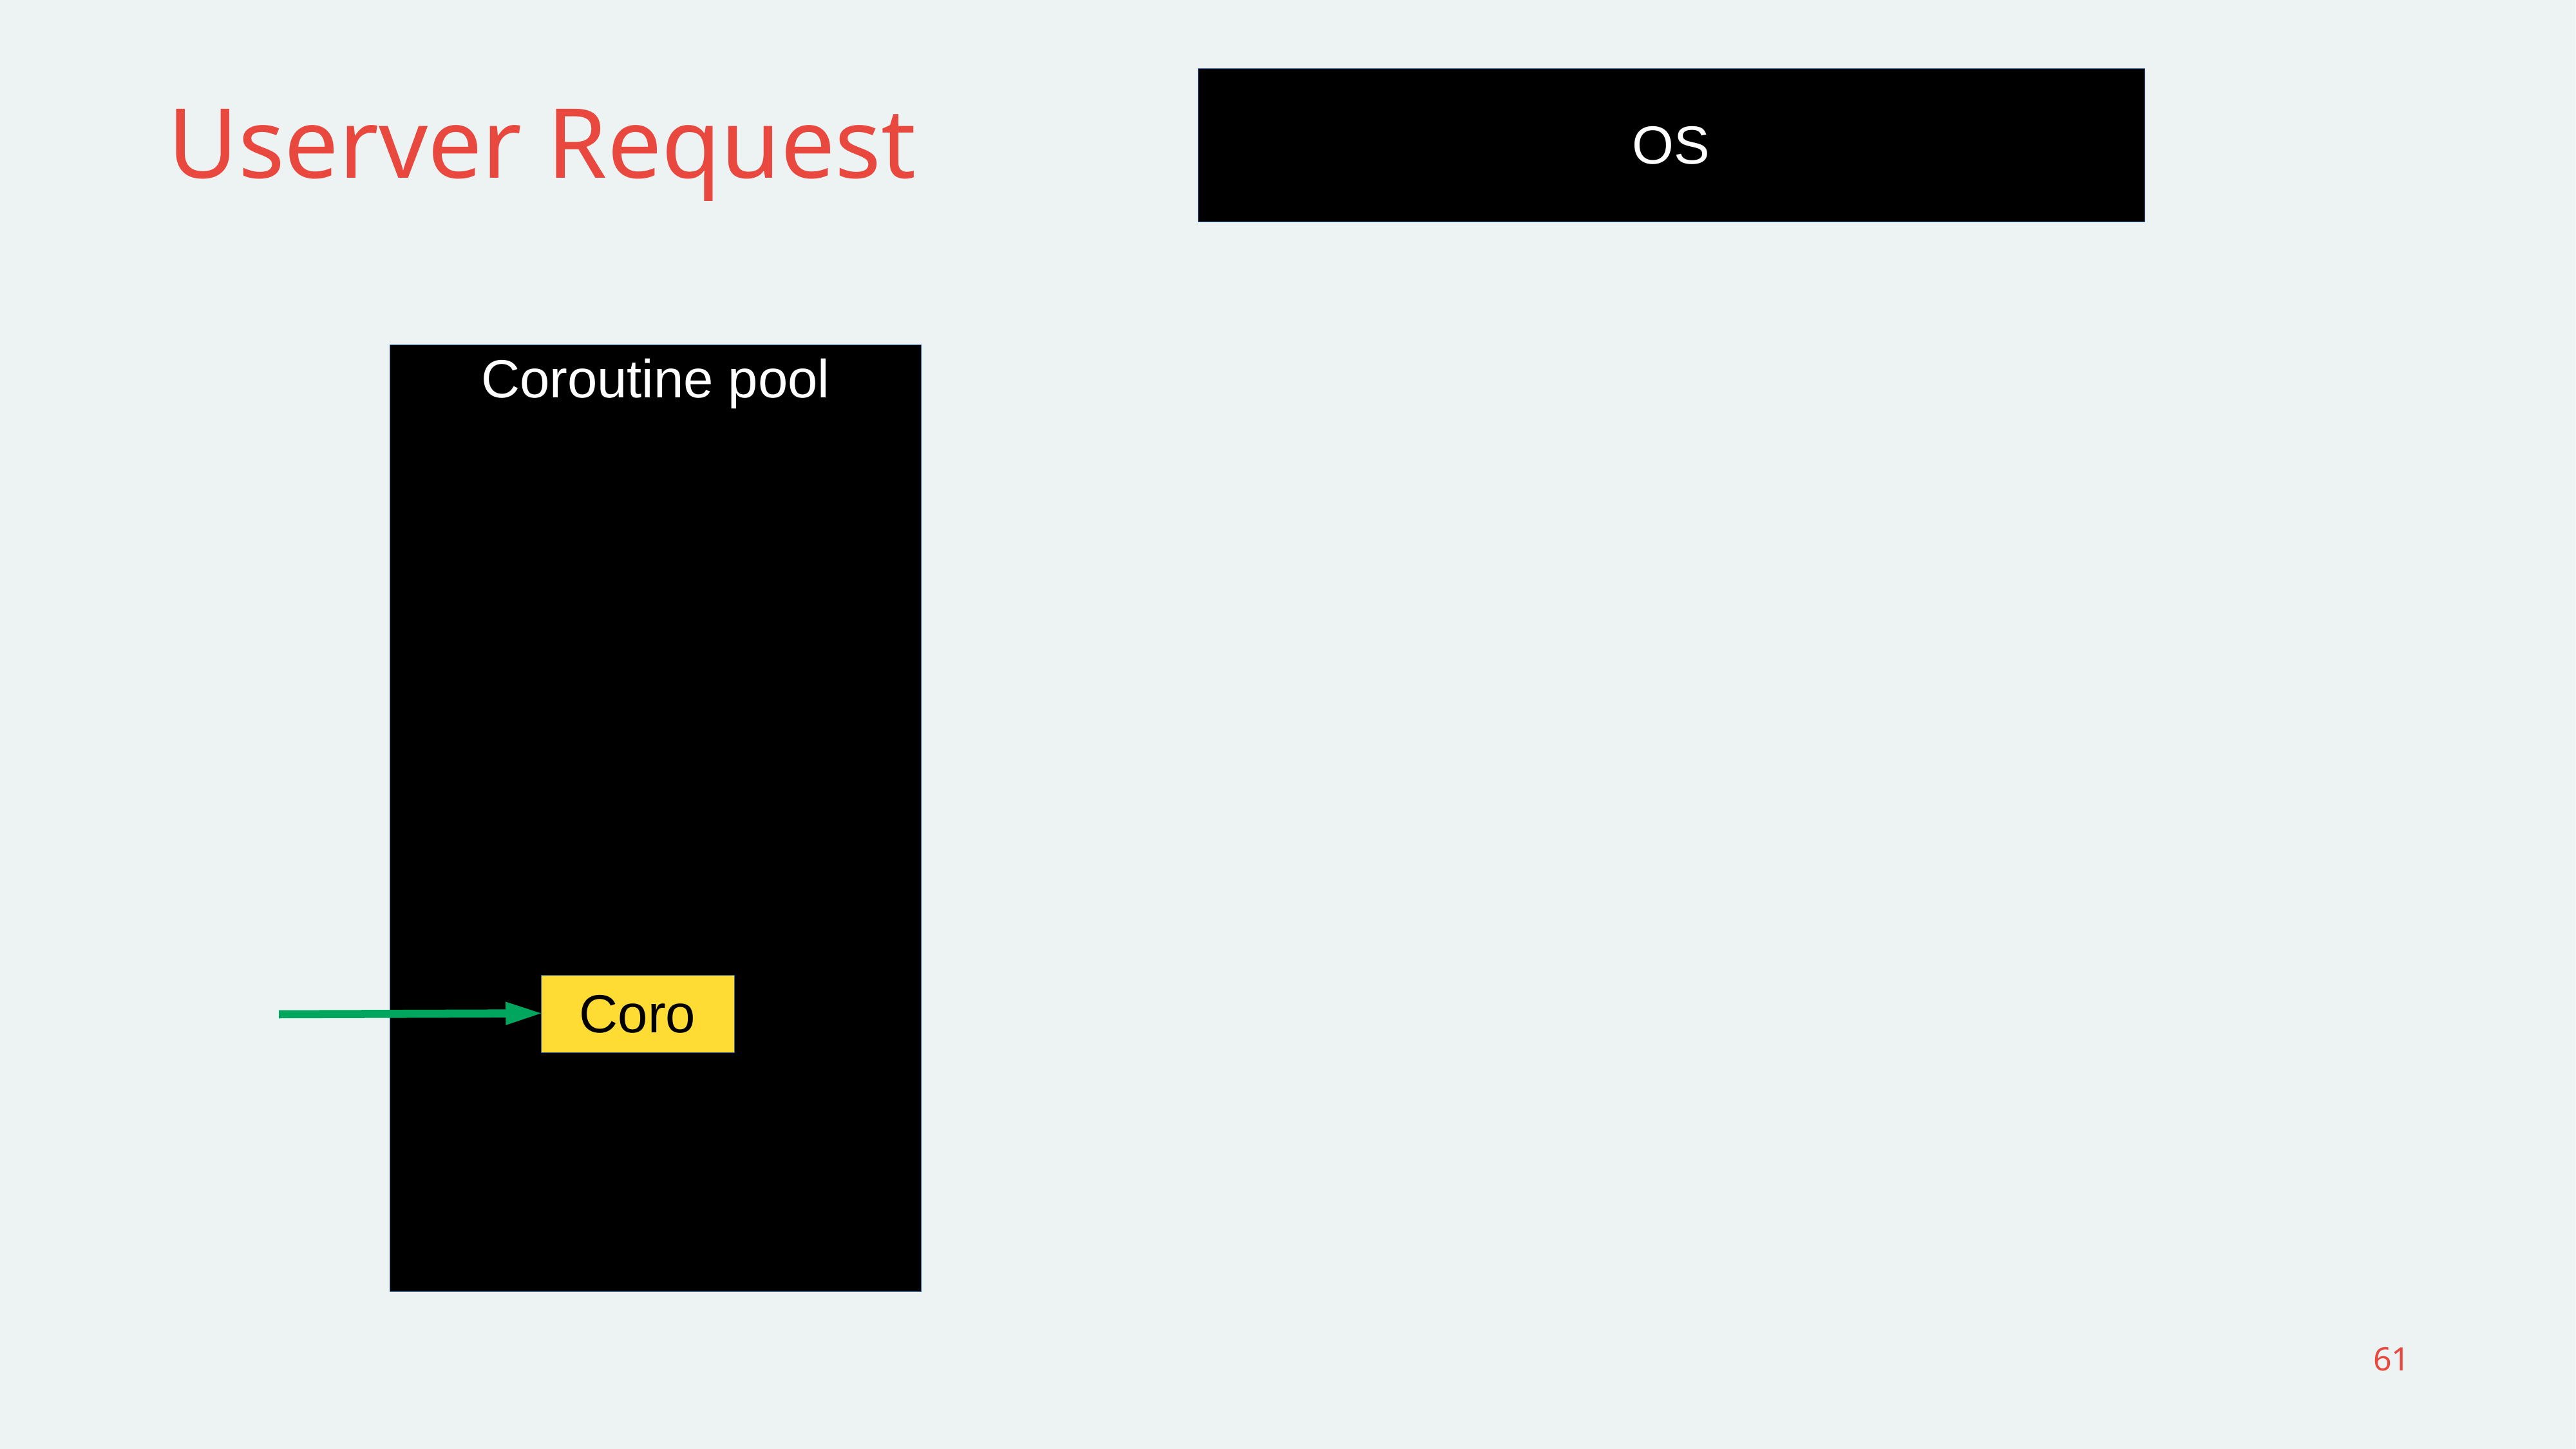

#
Userver Request
OS
Coroutine pool
Coro